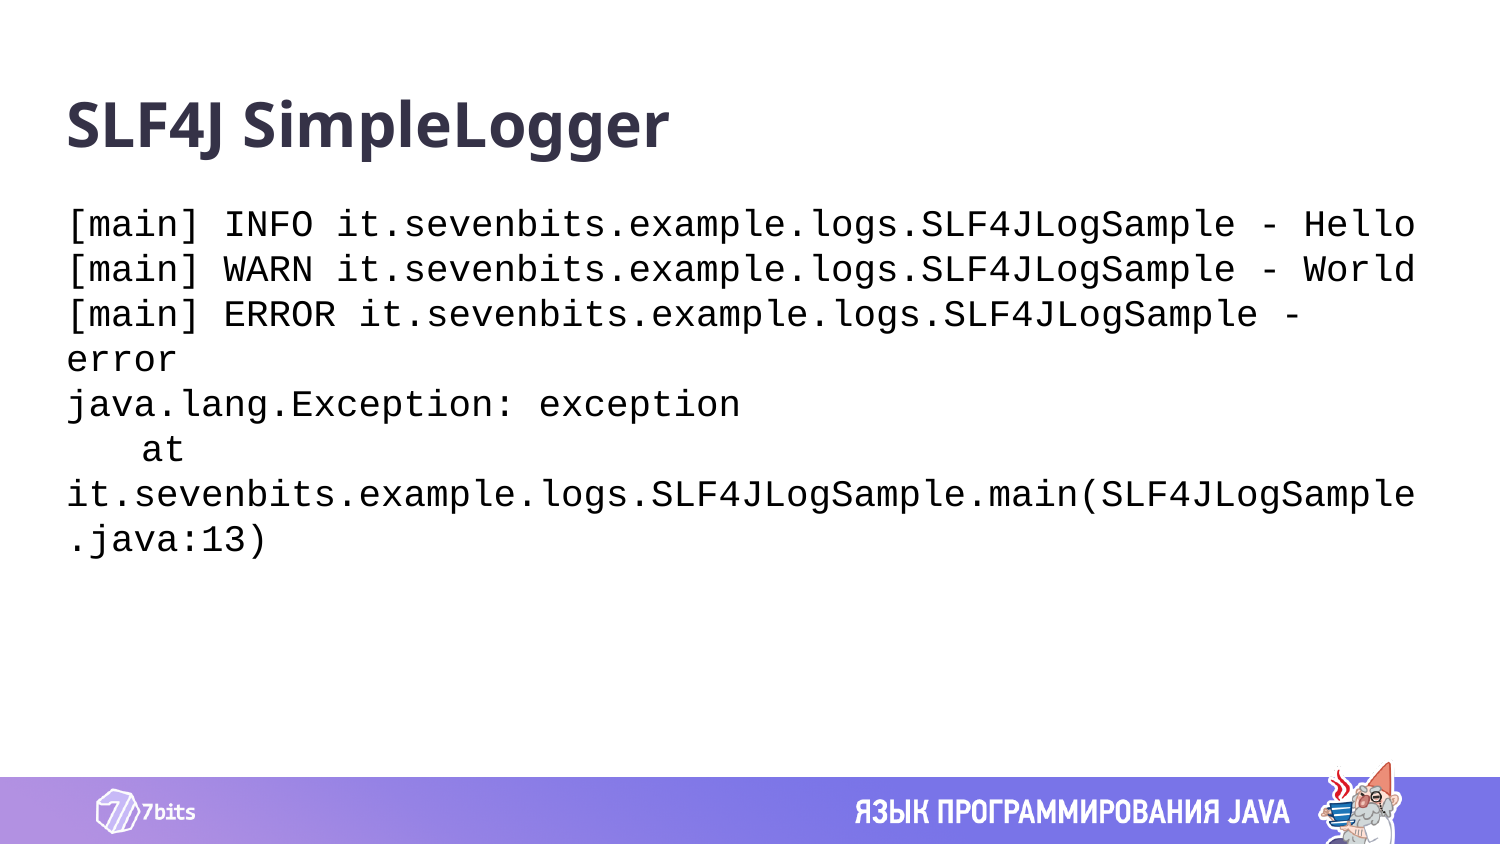

# SLF4J SimpleLogger
[main] INFO it.sevenbits.example.logs.SLF4JLogSample - Hello
[main] WARN it.sevenbits.example.logs.SLF4JLogSample - World
[main] ERROR it.sevenbits.example.logs.SLF4JLogSample - error
java.lang.Exception: exception
	at it.sevenbits.example.logs.SLF4JLogSample.main(SLF4JLogSample.java:13)